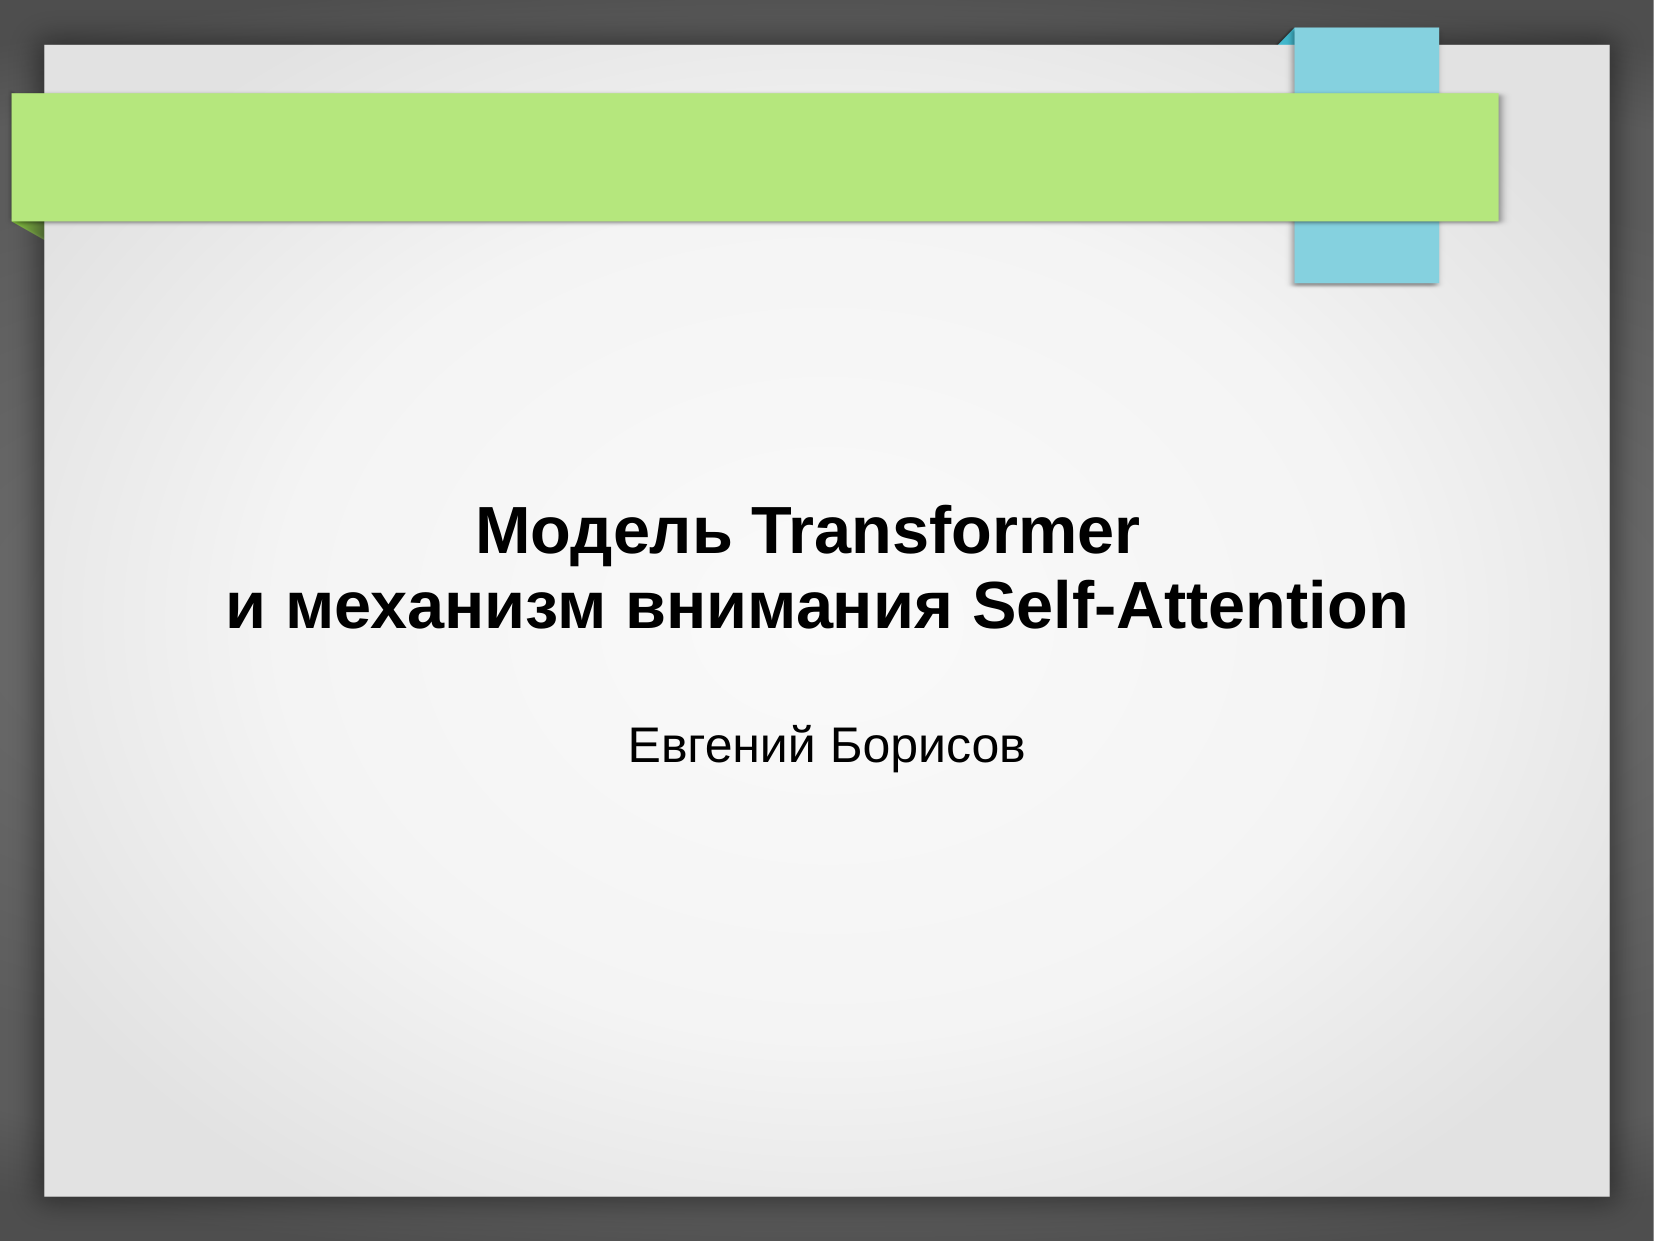

# Модель Transformer
и механизм внимания Self-Attention
Евгений Борисов